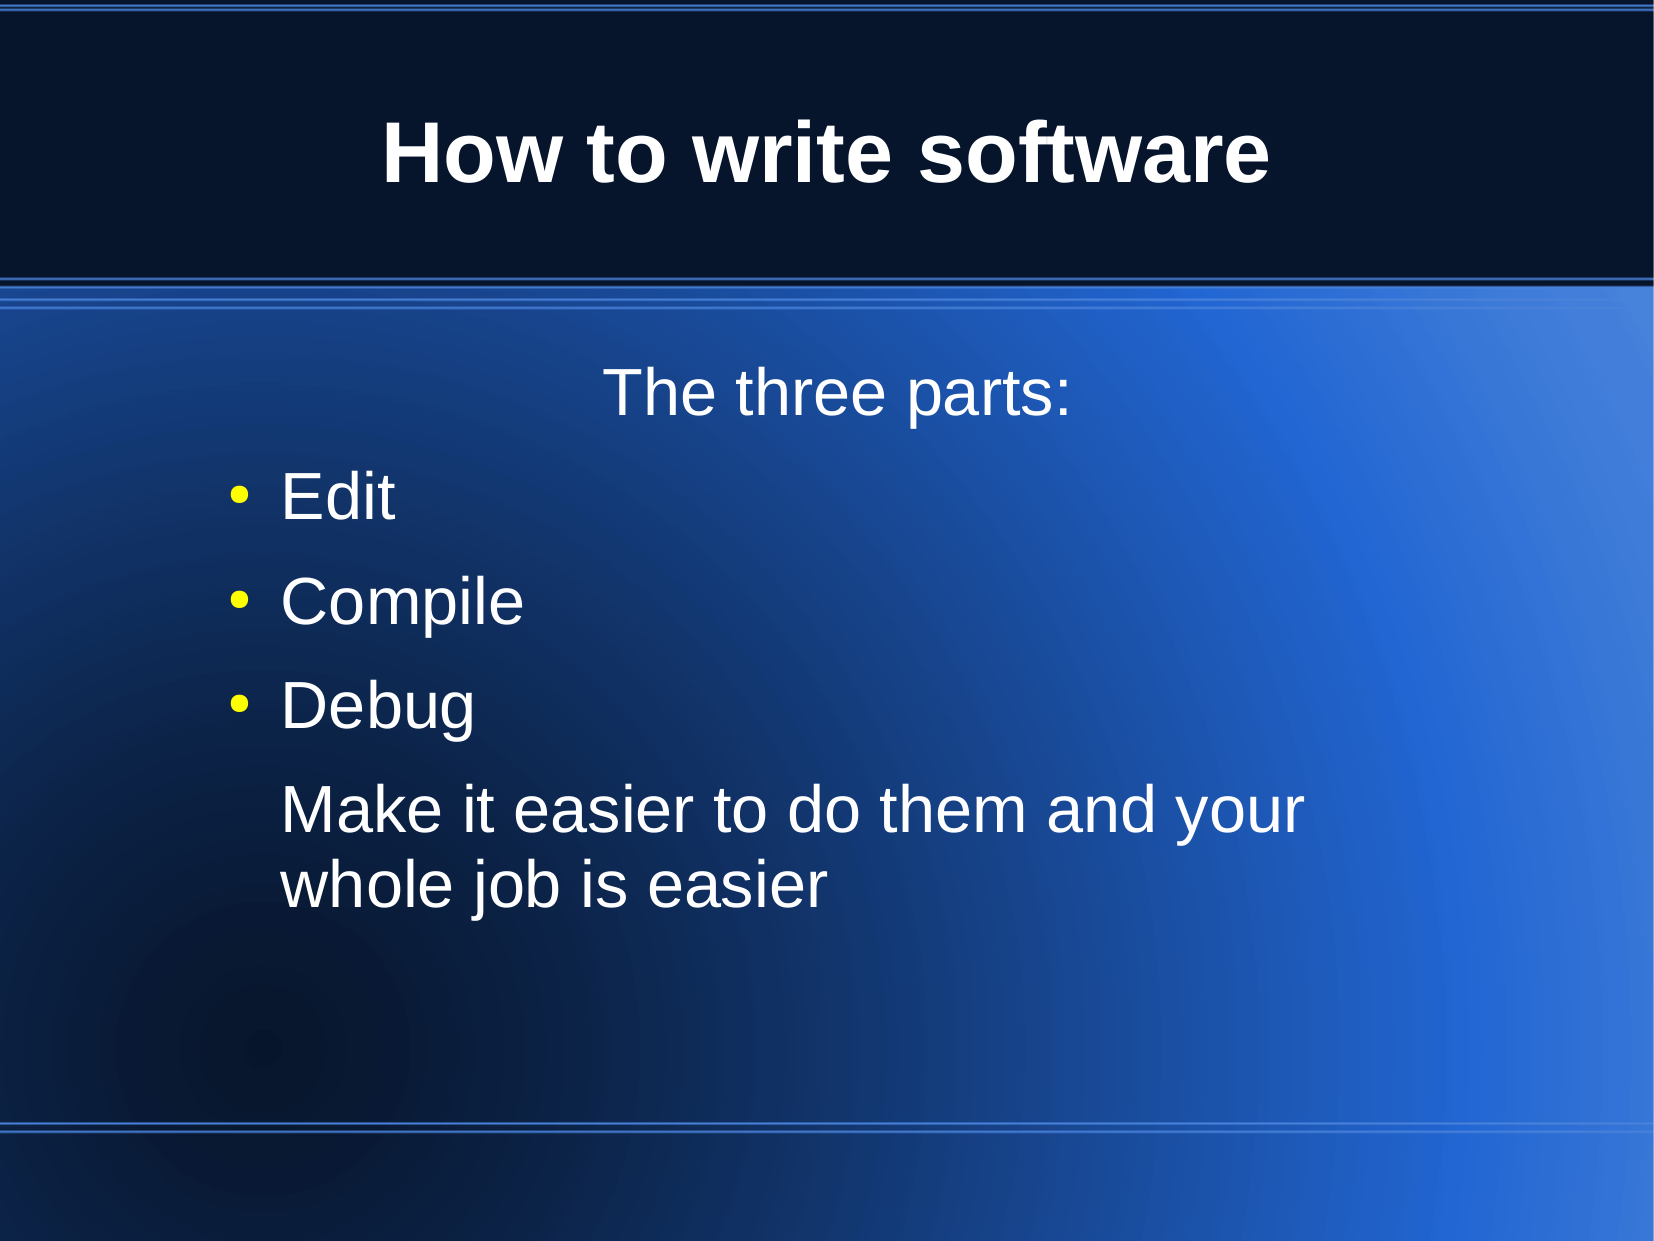

# How to write software
The three parts:
Edit
Compile
Debug
Make it easier to do them and your whole job is easier